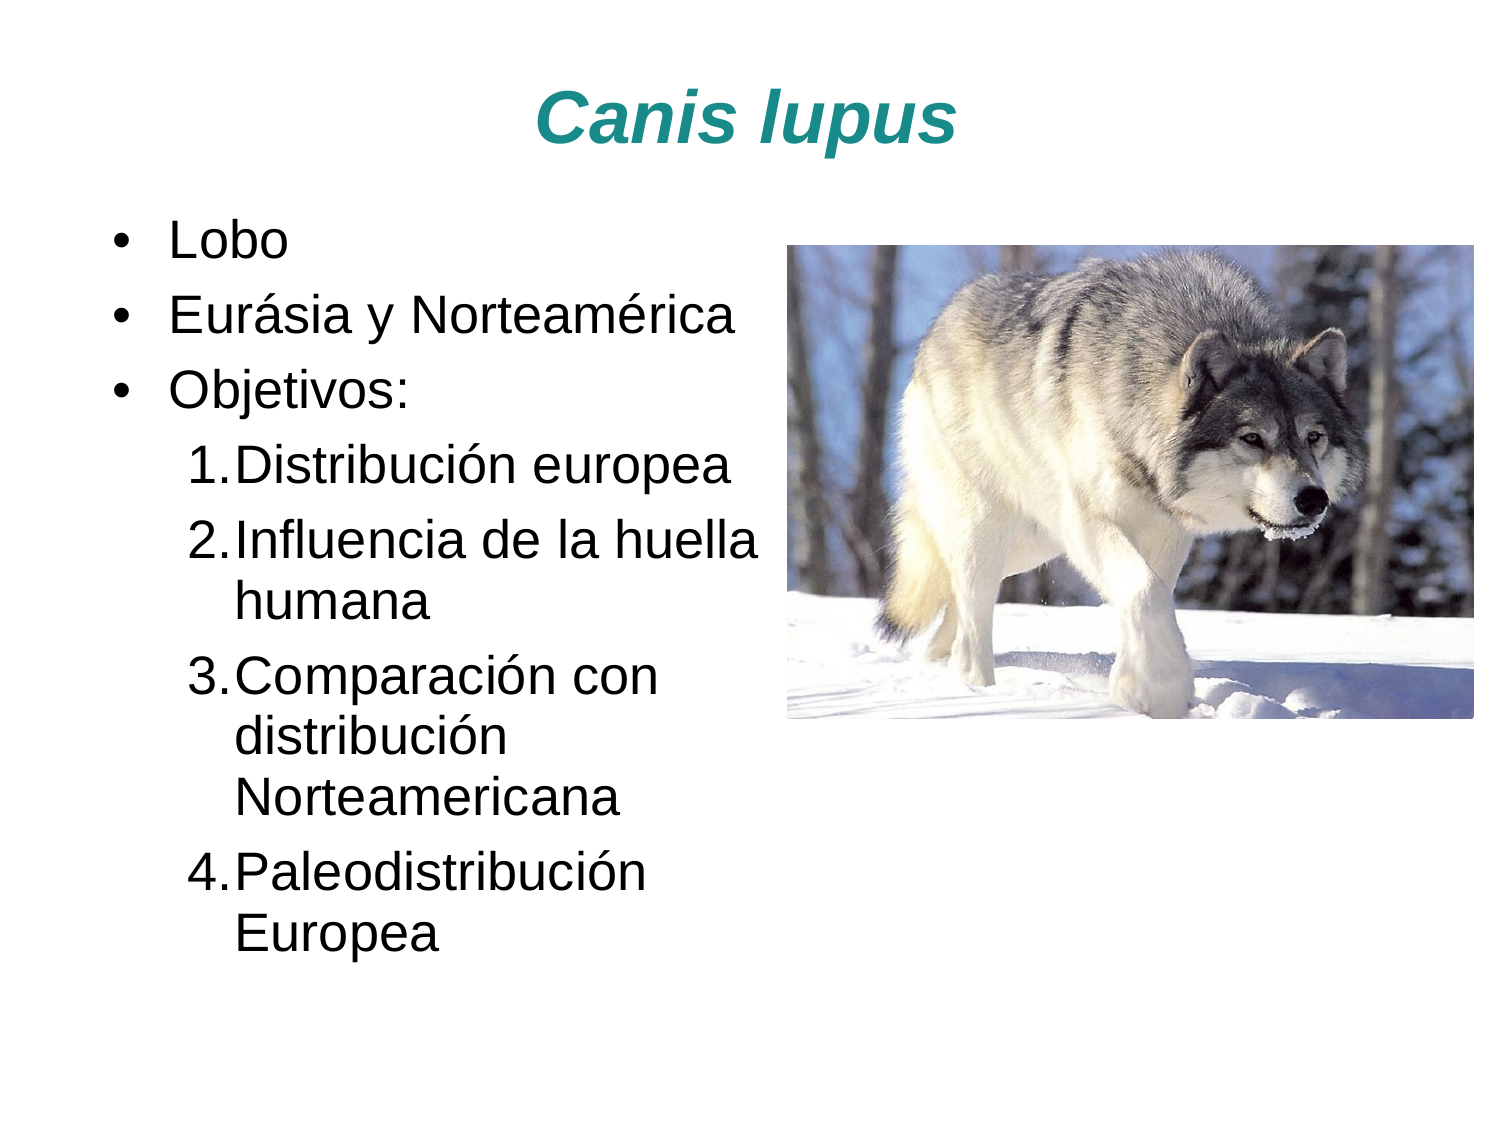

# Canis lupus
Lobo
Eurásia y Norteamérica
Objetivos:
Distribución europea
Influencia de la huella humana
Comparación con distribución Norteamericana
Paleodistribución Europea